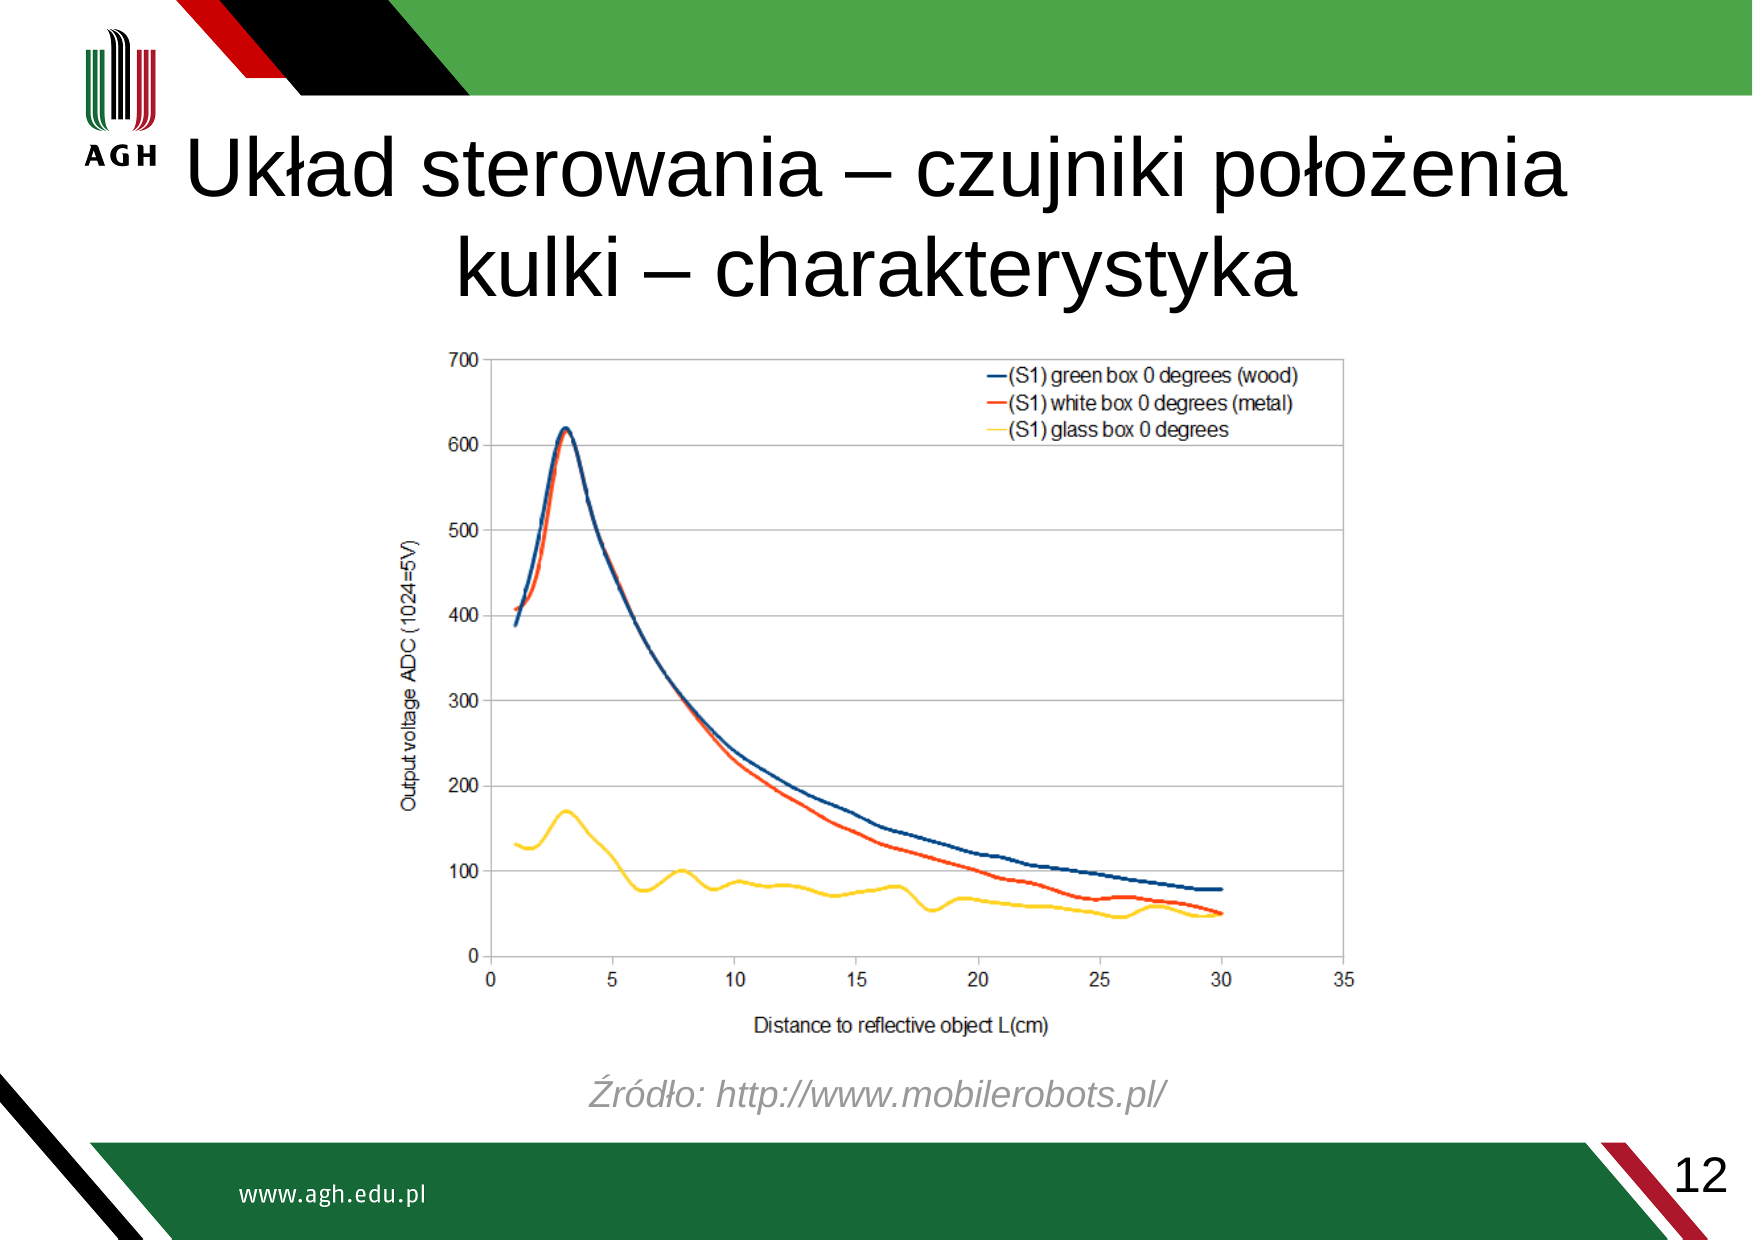

# Układ sterowania – czujniki położenia kulki – charakterystyka
Źródło: http://www.mobilerobots.pl/
12